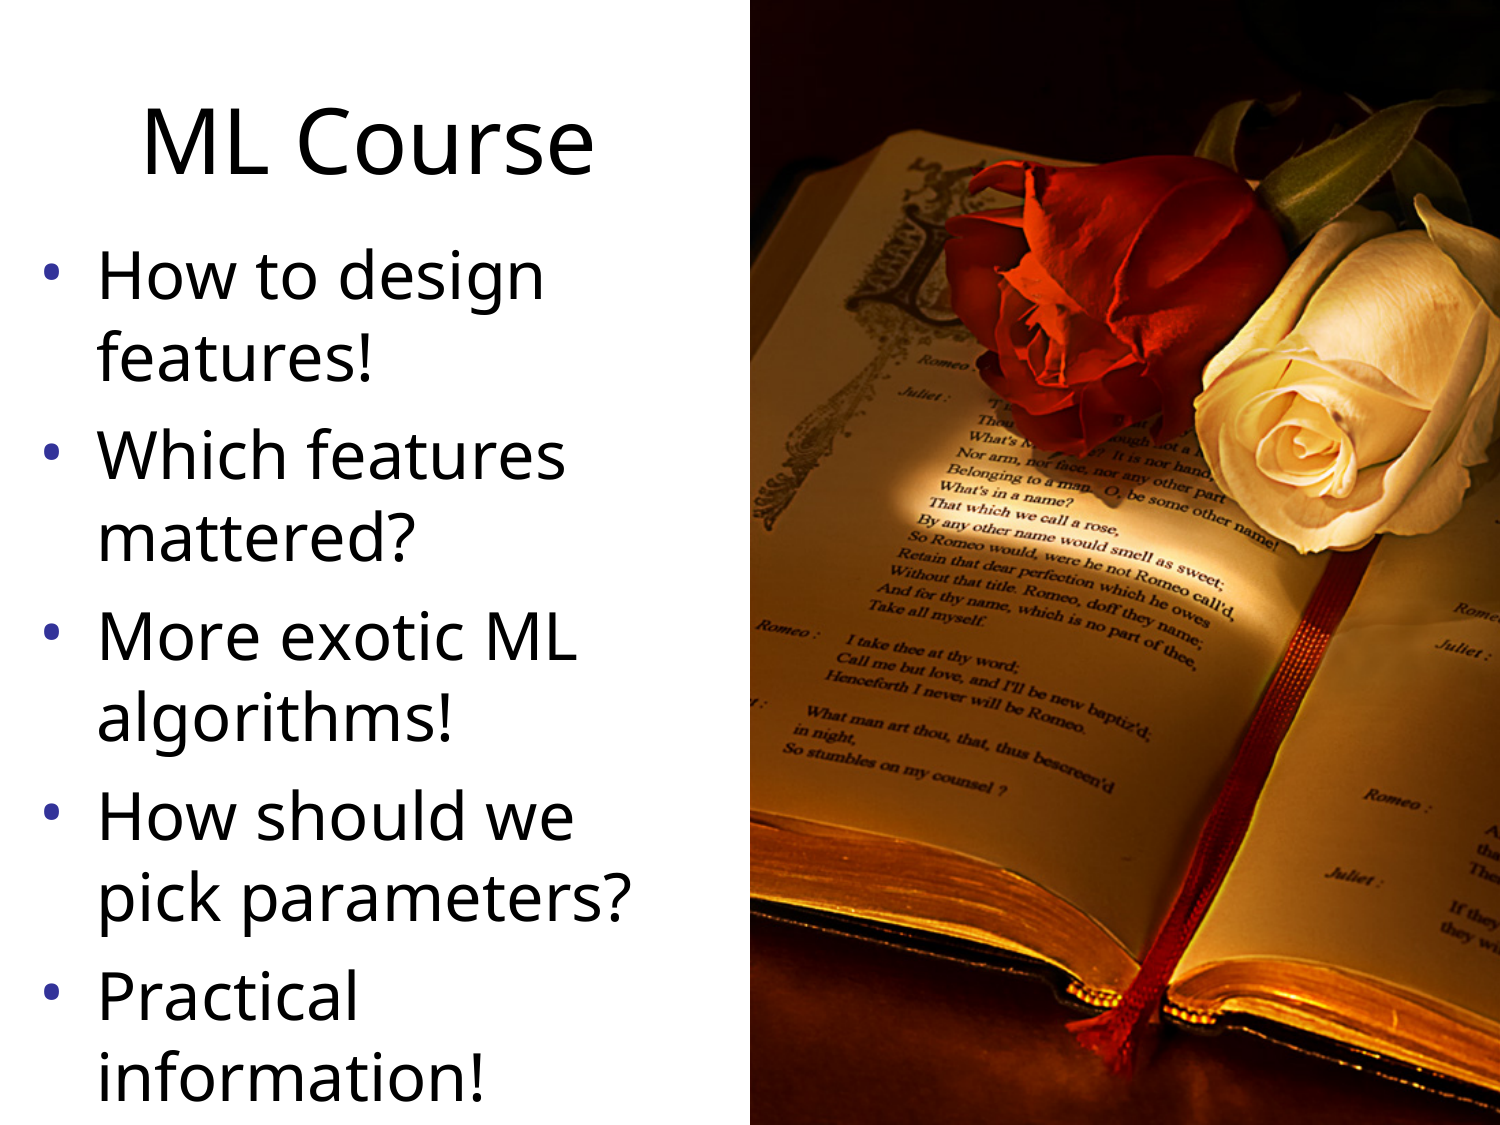

# ML Course
How to design features!
Which features mattered?
More exotic ML algorithms!
How should we pick parameters?
Practical information!
And much more!
50